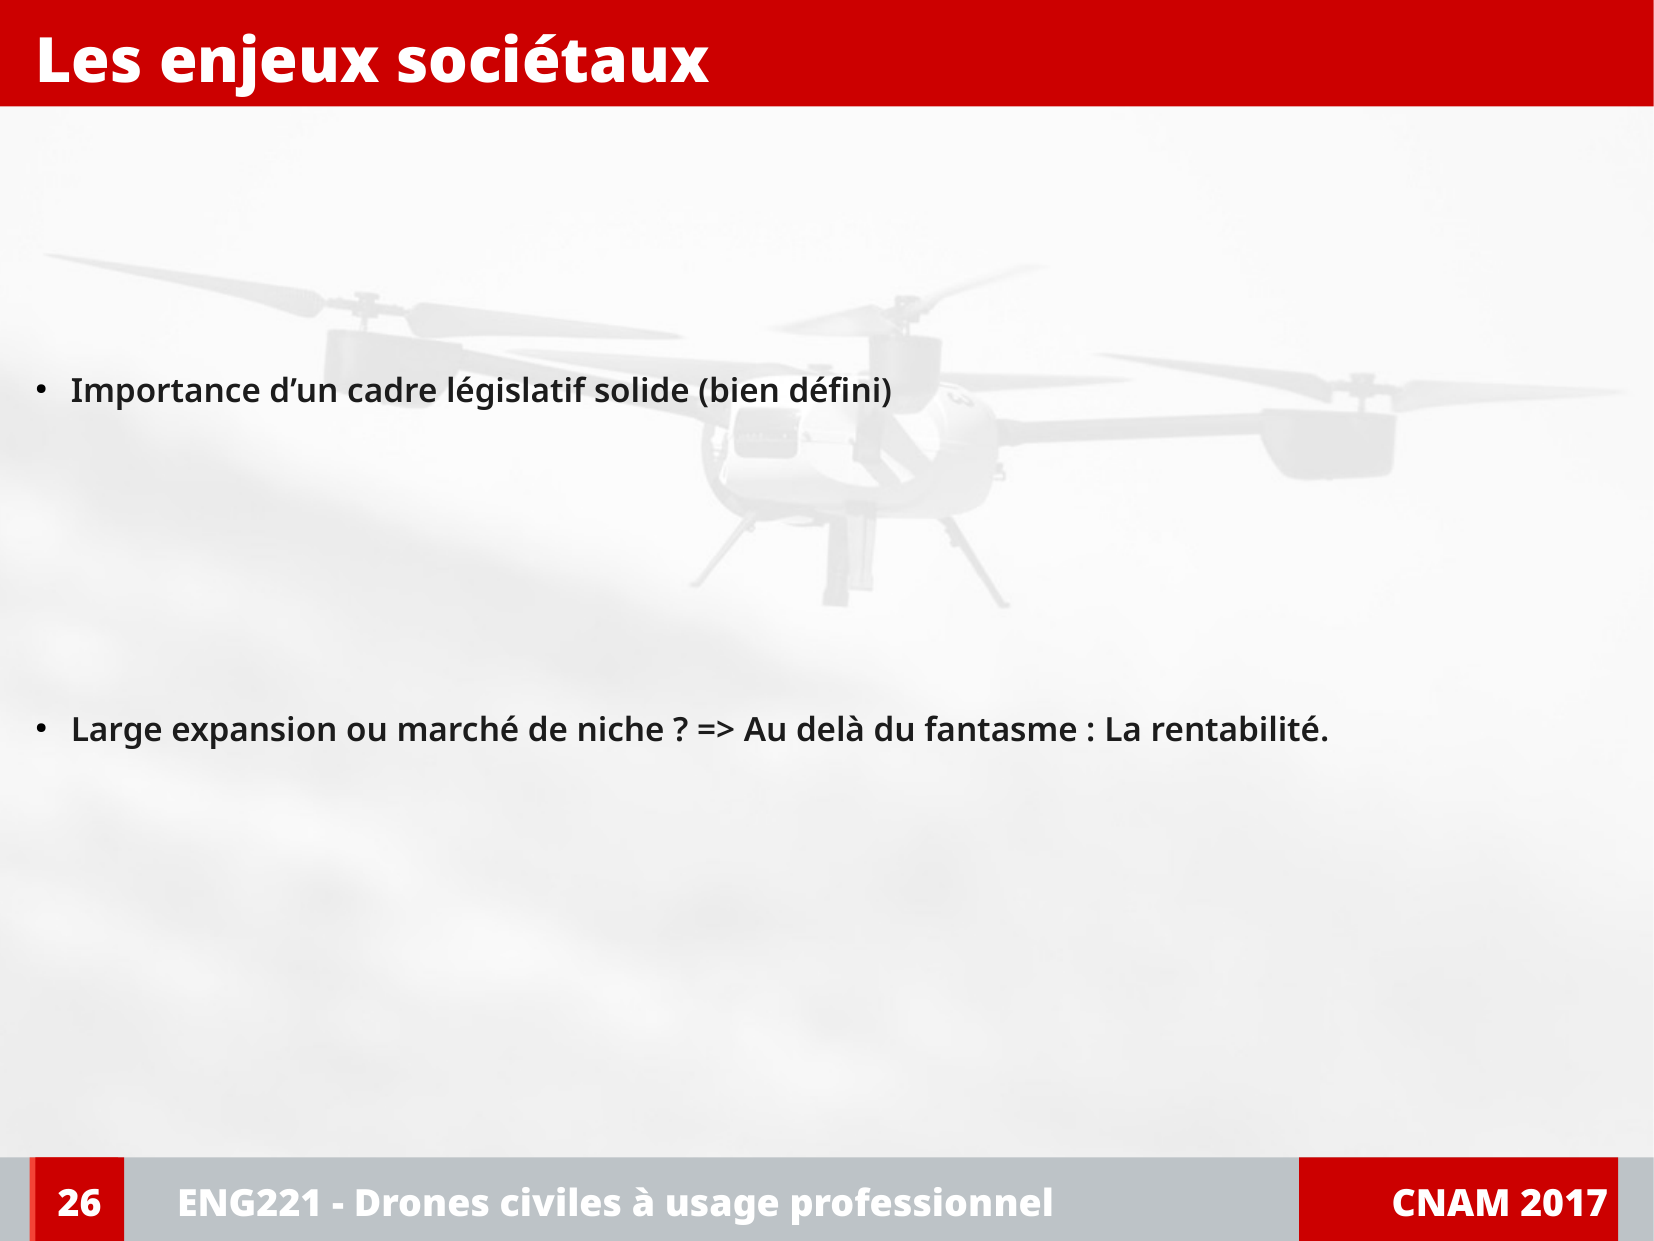

# Les enjeux sociétaux
Importance d’un cadre législatif solide (bien défini)
Large expansion ou marché de niche ? => Au delà du fantasme : La rentabilité.
26
ENG221 - Drones civiles à usage professionnel